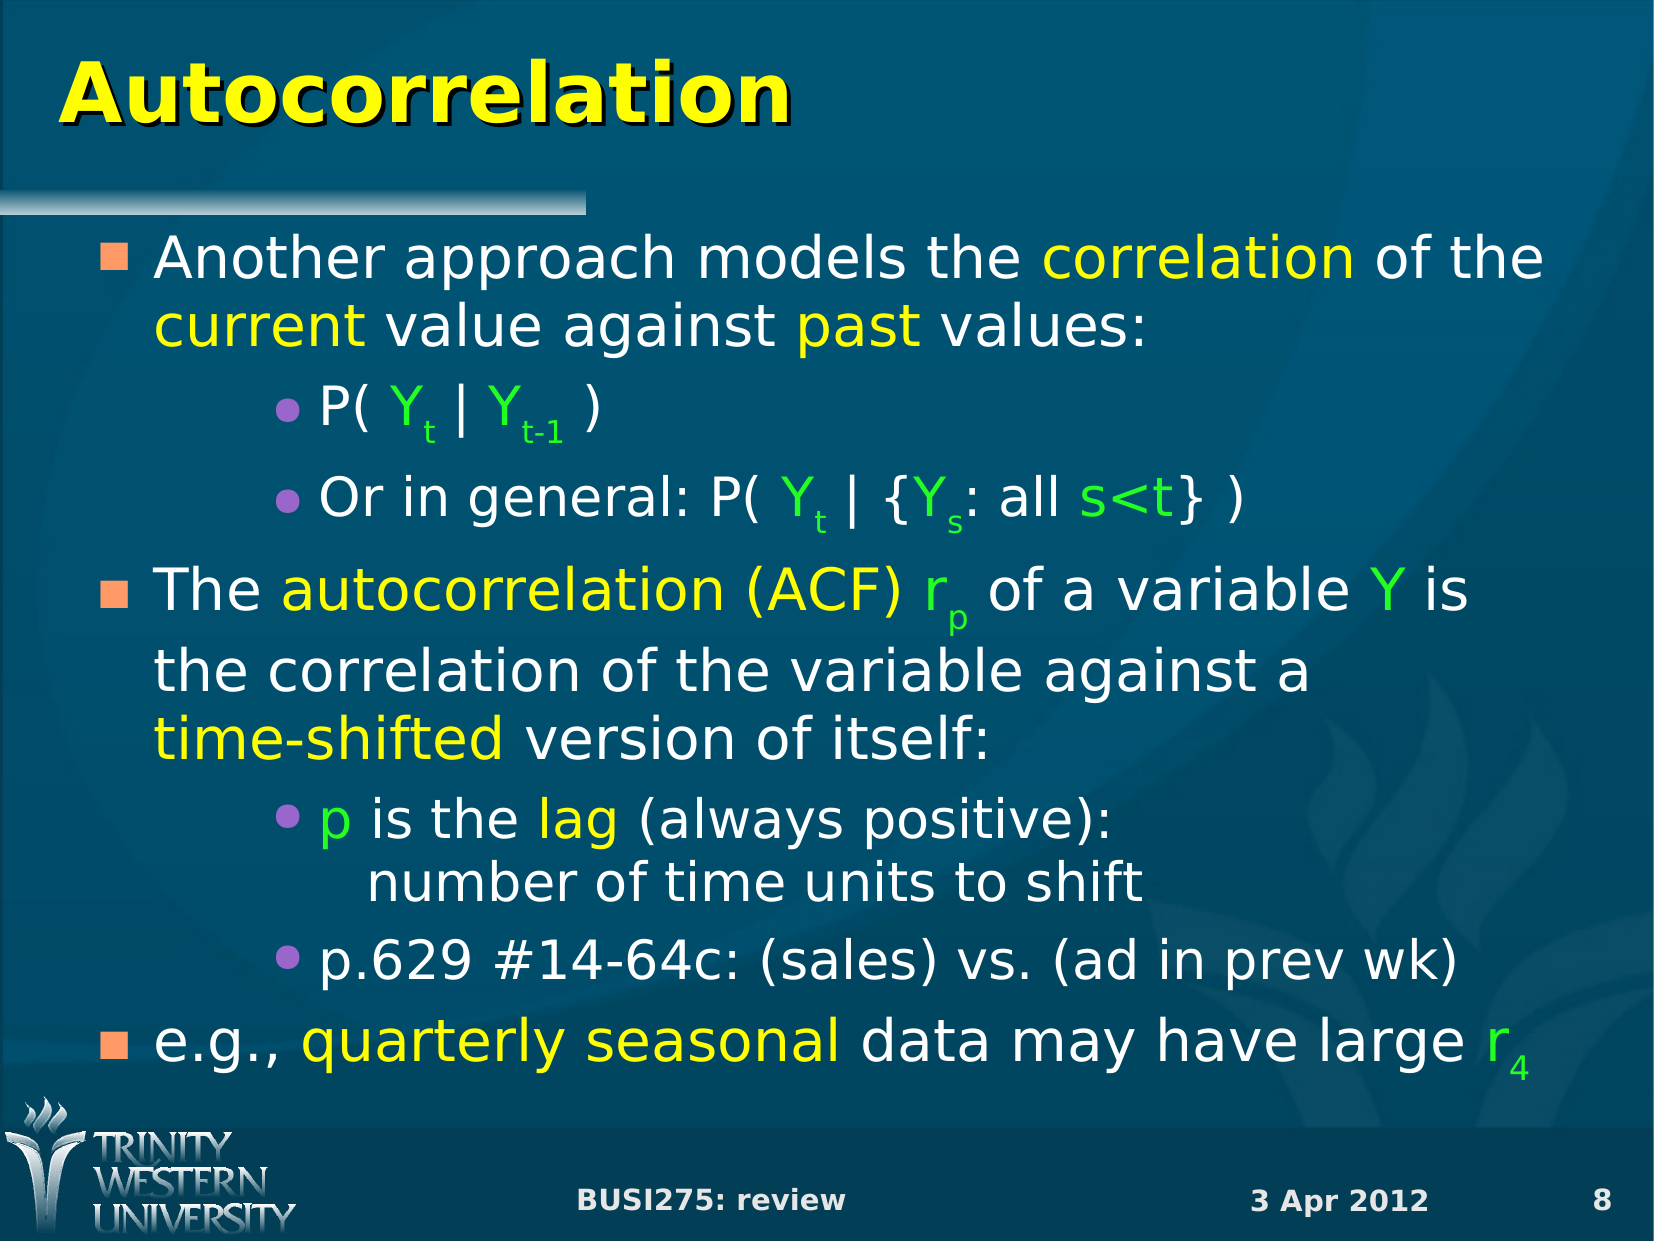

# Autocorrelation
Another approach models the correlation of the current value against past values:
P( Yt | Yt-1 )
Or in general: P( Yt | {Ys: all s<t} )
The autocorrelation (ACF) rp of a variable Y is the correlation of the variable against a
time-shifted version of itself:
p is the lag (always positive):
number of time units to shift
p.629 #14-64c: (sales) vs. (ad in prev wk)
e.g., quarterly seasonal data may have large r4
BUSI275: review
3 Apr 2012
8